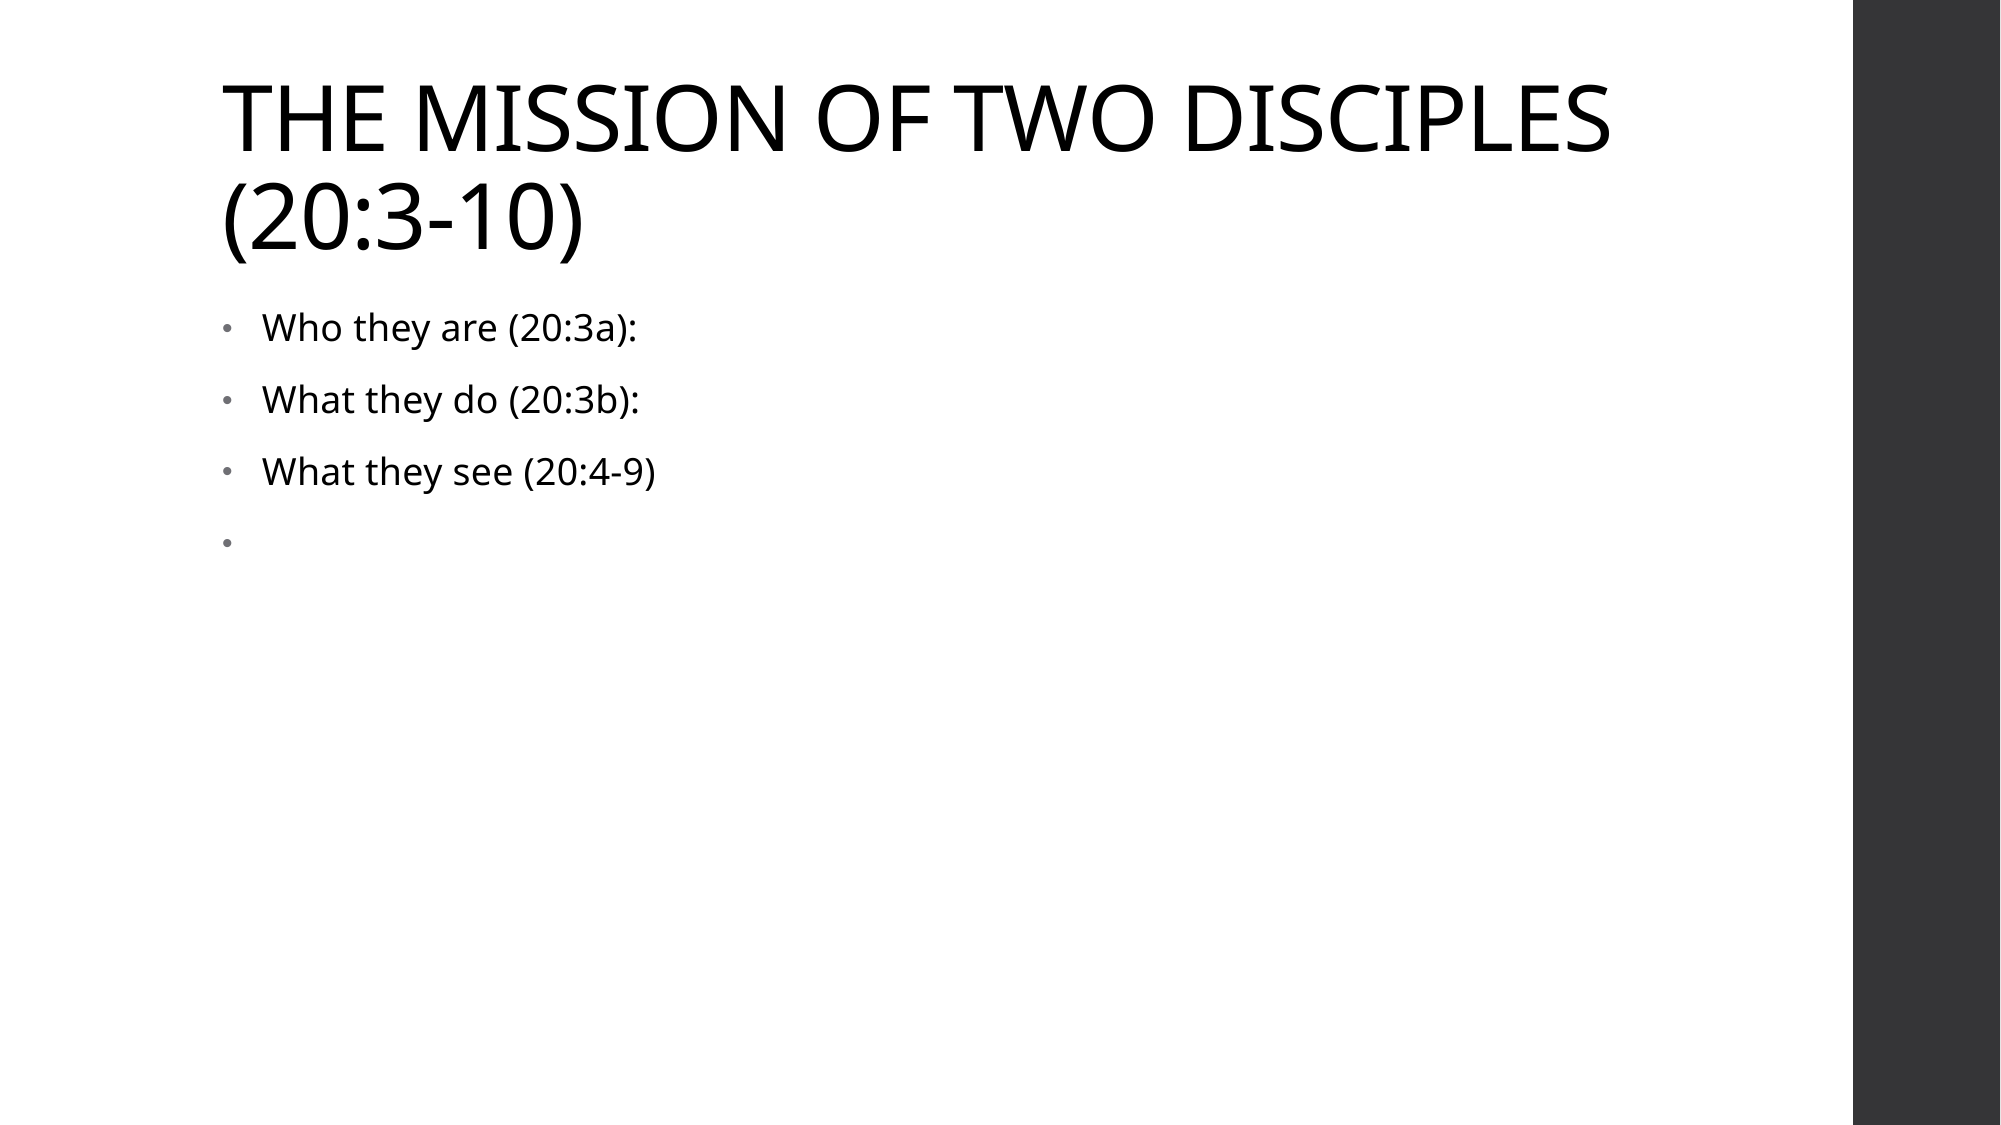

# THE MISSION OF TWO DISCIPLES (20:3-10)
 Who they are (20:3a):
 What they do (20:3b):
 What they see (20:4-9)